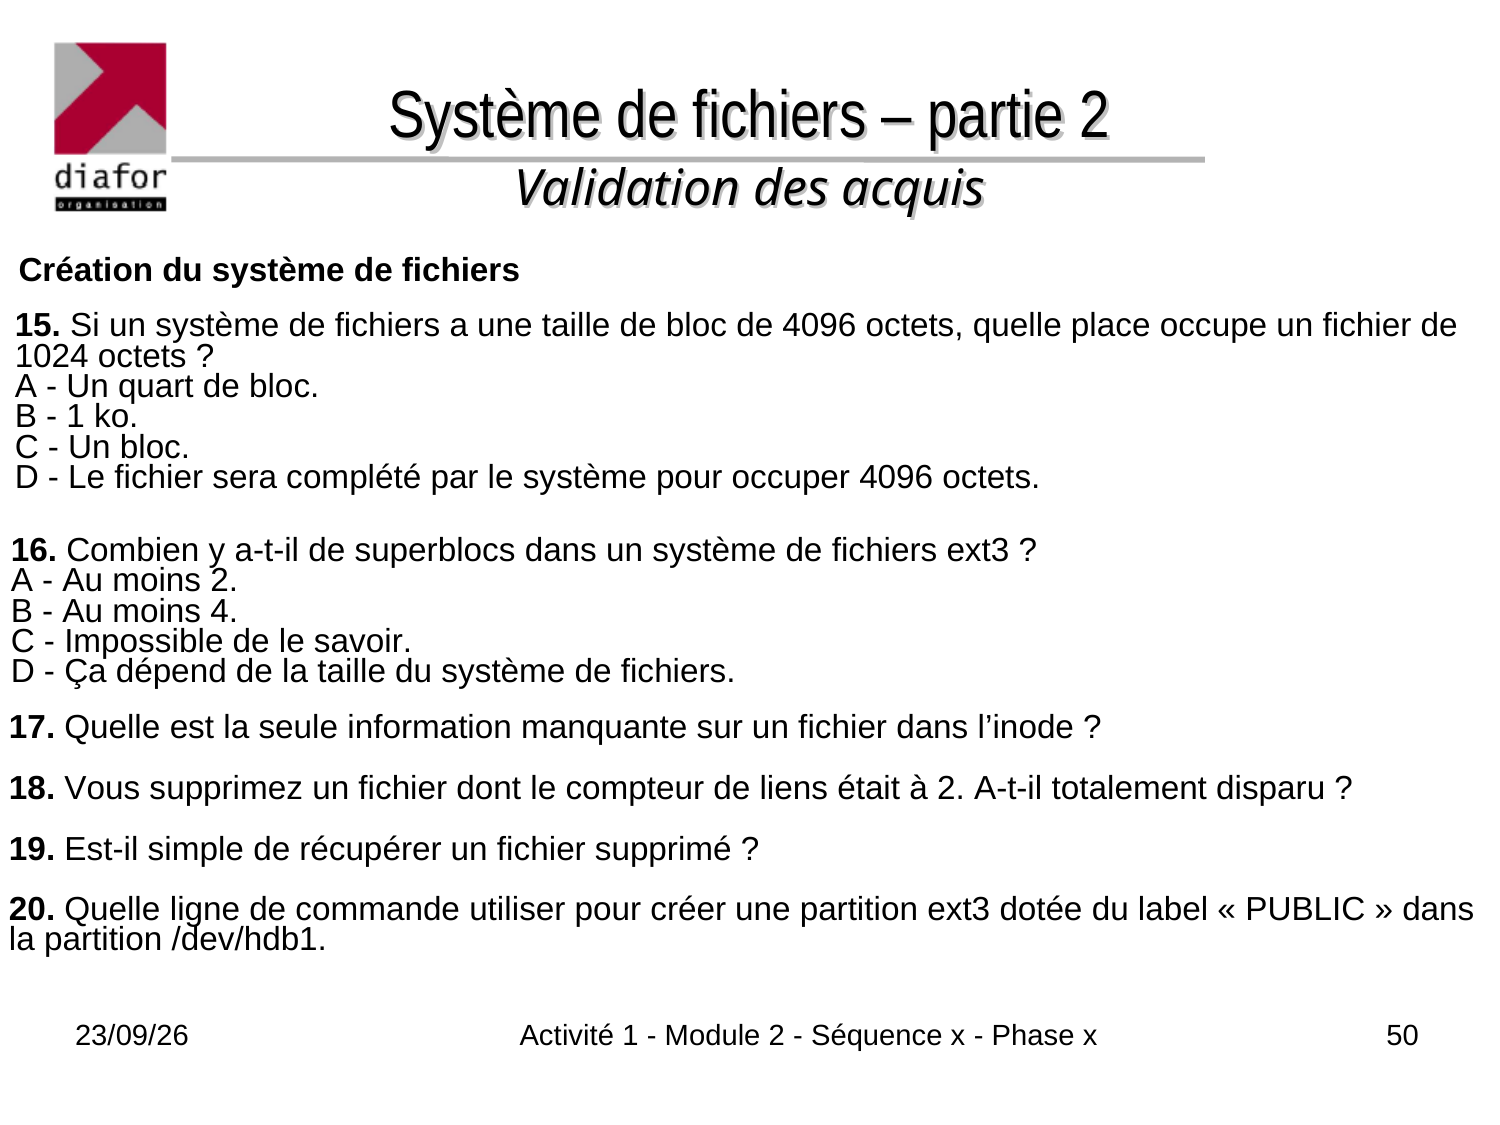

# Système de fichiers – partie 2 Validation des acquis
Création du système de fichiers
15. Si un système de fichiers a une taille de bloc de 4096 octets, quelle place occupe un fichier de 1024 octets ?
A - Un quart de bloc.
B - 1 ko.
C - Un bloc.
D - Le fichier sera complété par le système pour occuper 4096 octets.
16. Combien y a-t-il de superblocs dans un système de fichiers ext3 ?
A - Au moins 2.
B - Au moins 4.
C - Impossible de le savoir.
D - Ça dépend de la taille du système de fichiers.
17. Quelle est la seule information manquante sur un fichier dans l’inode ?
18. Vous supprimez un fichier dont le compteur de liens était à 2. A-t-il totalement disparu ?
19. Est-il simple de récupérer un fichier supprimé ?
20. Quelle ligne de commande utiliser pour créer une partition ext3 dotée du label « PUBLIC » dans la partition /dev/hdb1.
Activité 1 - Module 2 - Séquence x - Phase x
50